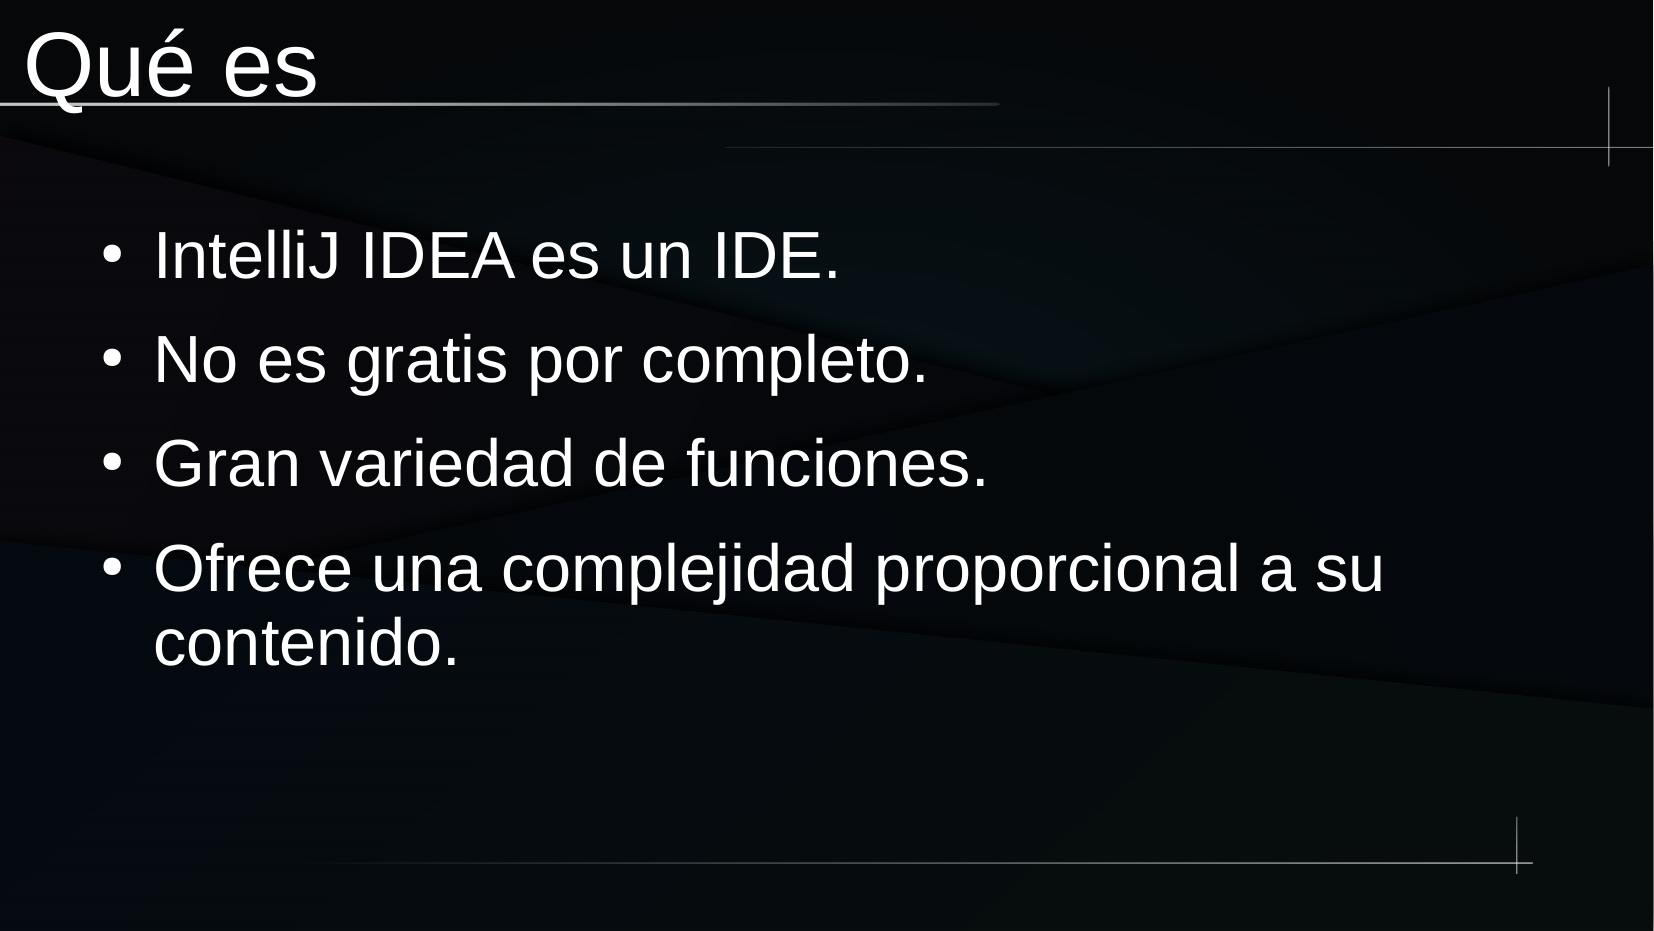

# Qué es
IntelliJ IDEA es un IDE.
No es gratis por completo.
Gran variedad de funciones.
Ofrece una complejidad proporcional a su contenido.